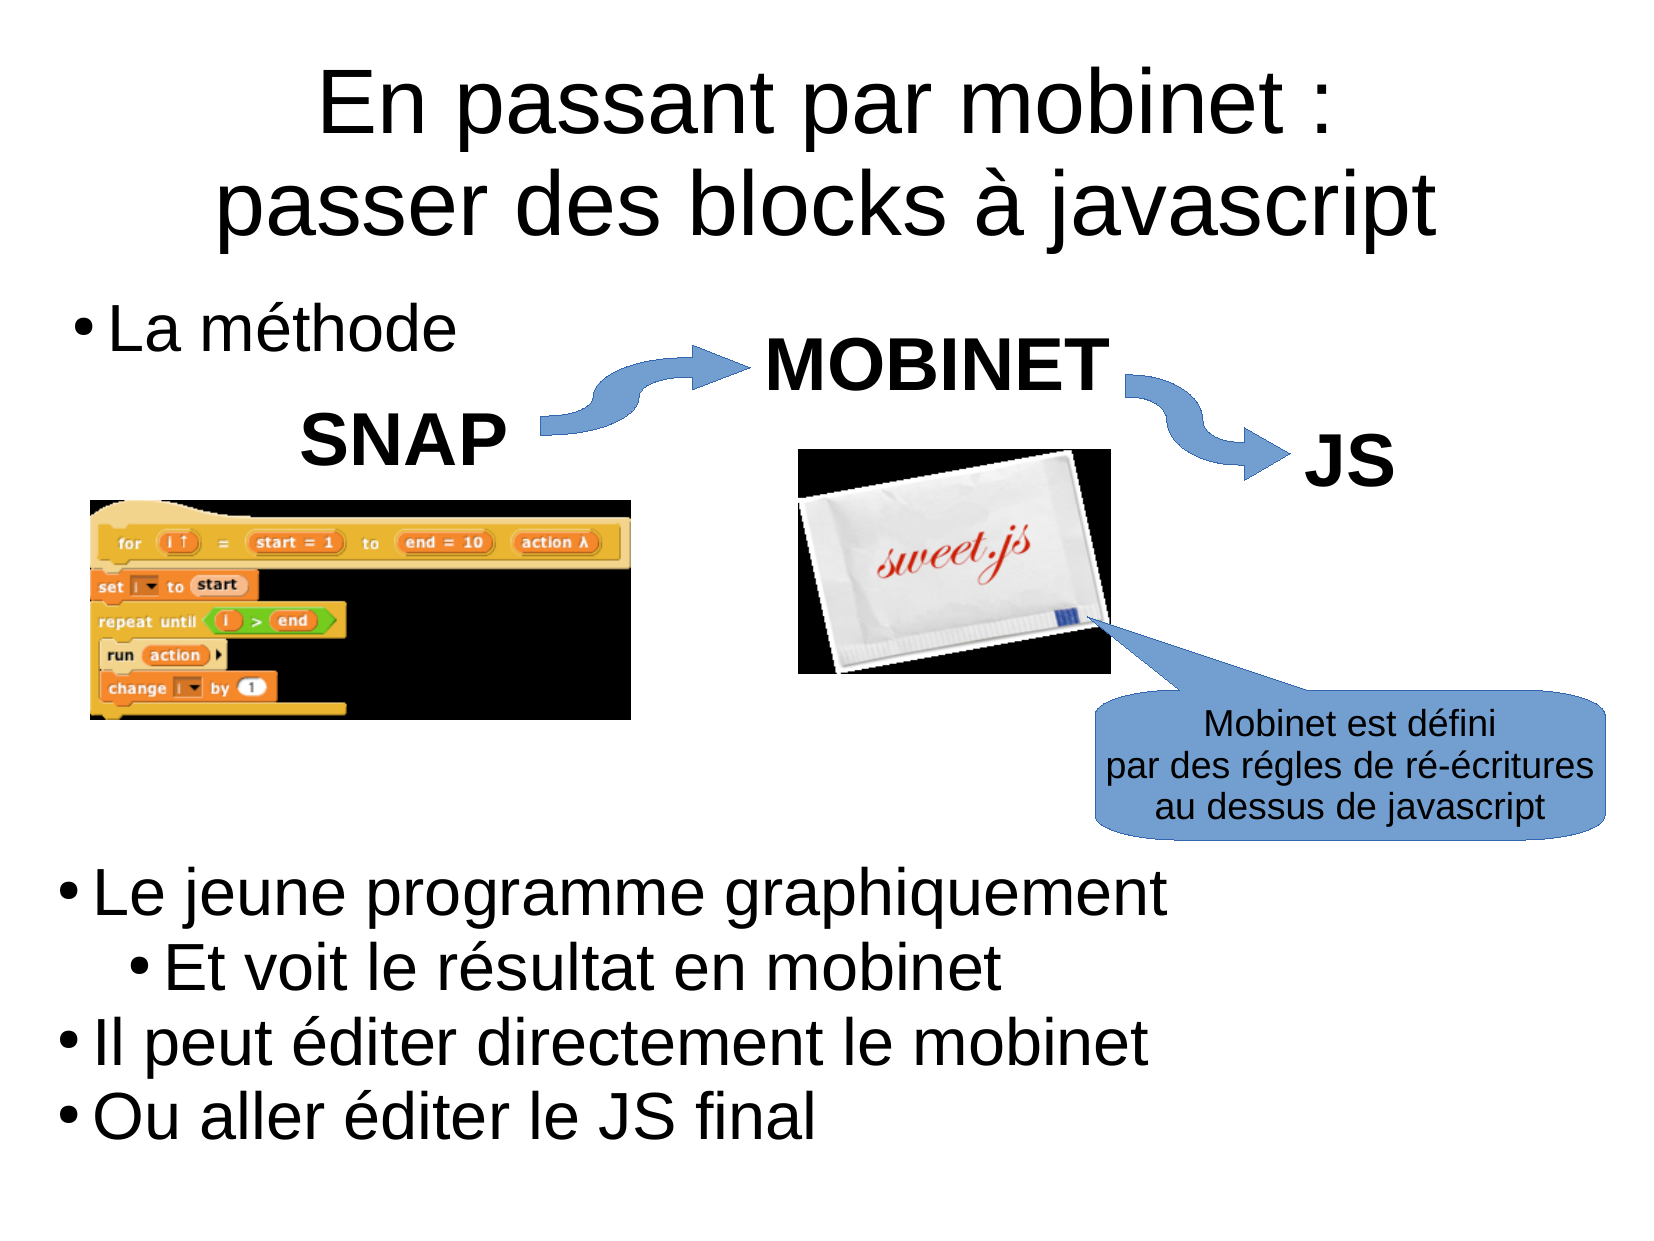

# En passant par mobinet : passer des blocks à javascript
La méthode
MOBINET
SNAP
JS
Mobinet est défini
 par des régles de ré-écritures
au dessus de javascript
Le jeune programme graphiquement
Et voit le résultat en mobinet
Il peut éditer directement le mobinet
Ou aller éditer le JS final